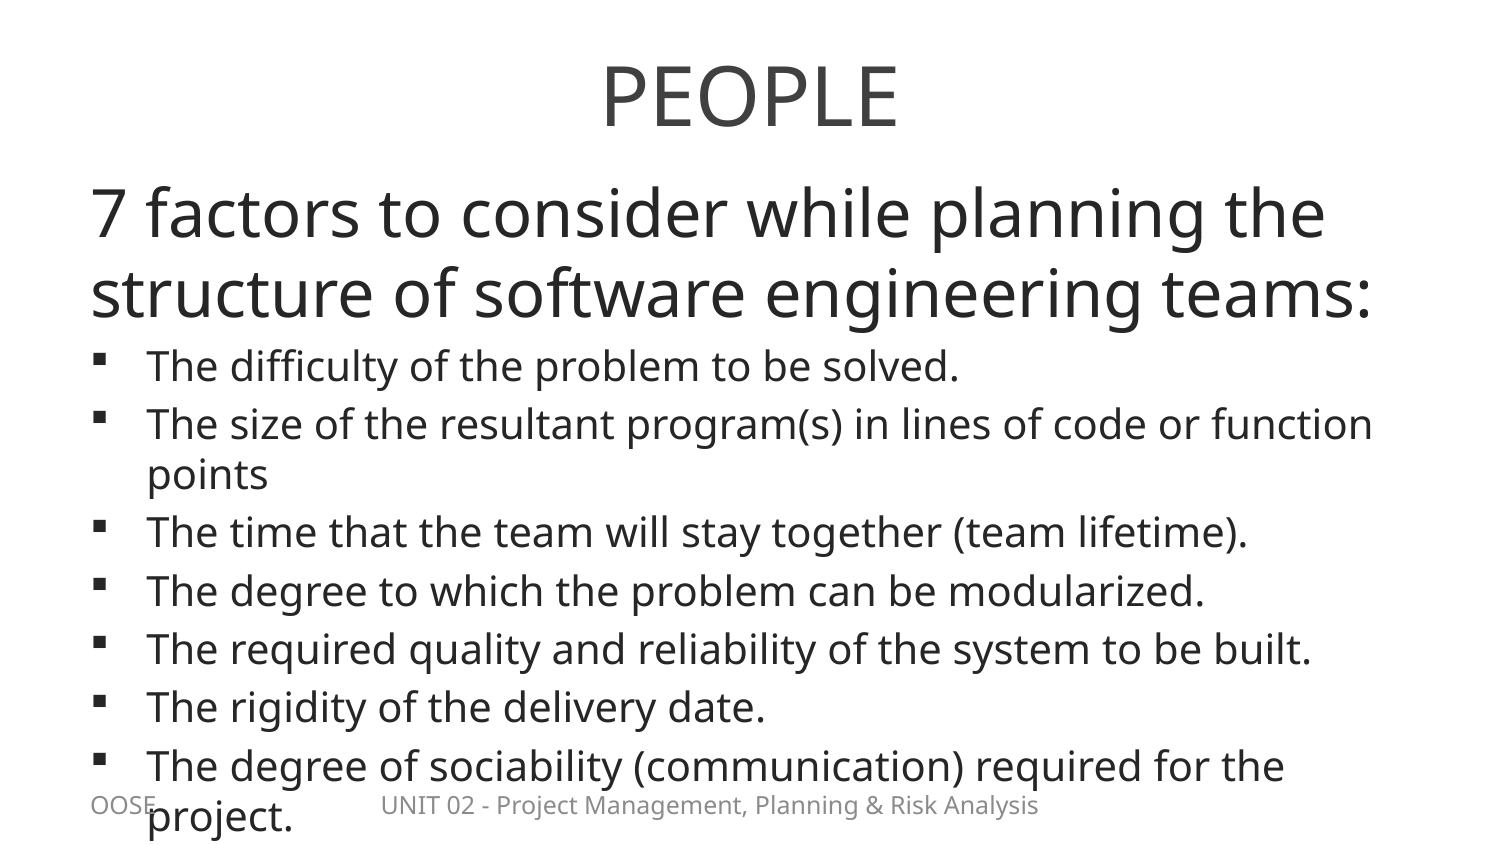

# People
7 factors to consider while planning the structure of software engineering teams:
The difficulty of the problem to be solved.
The size of the resultant program(s) in lines of code or function points
The time that the team will stay together (team lifetime).
The degree to which the problem can be modularized.
The required quality and reliability of the system to be built.
The rigidity of the delivery date.
The degree of sociability (communication) required for the project.
OOSE
UNIT 02 - Project Management, Planning & Risk Analysis